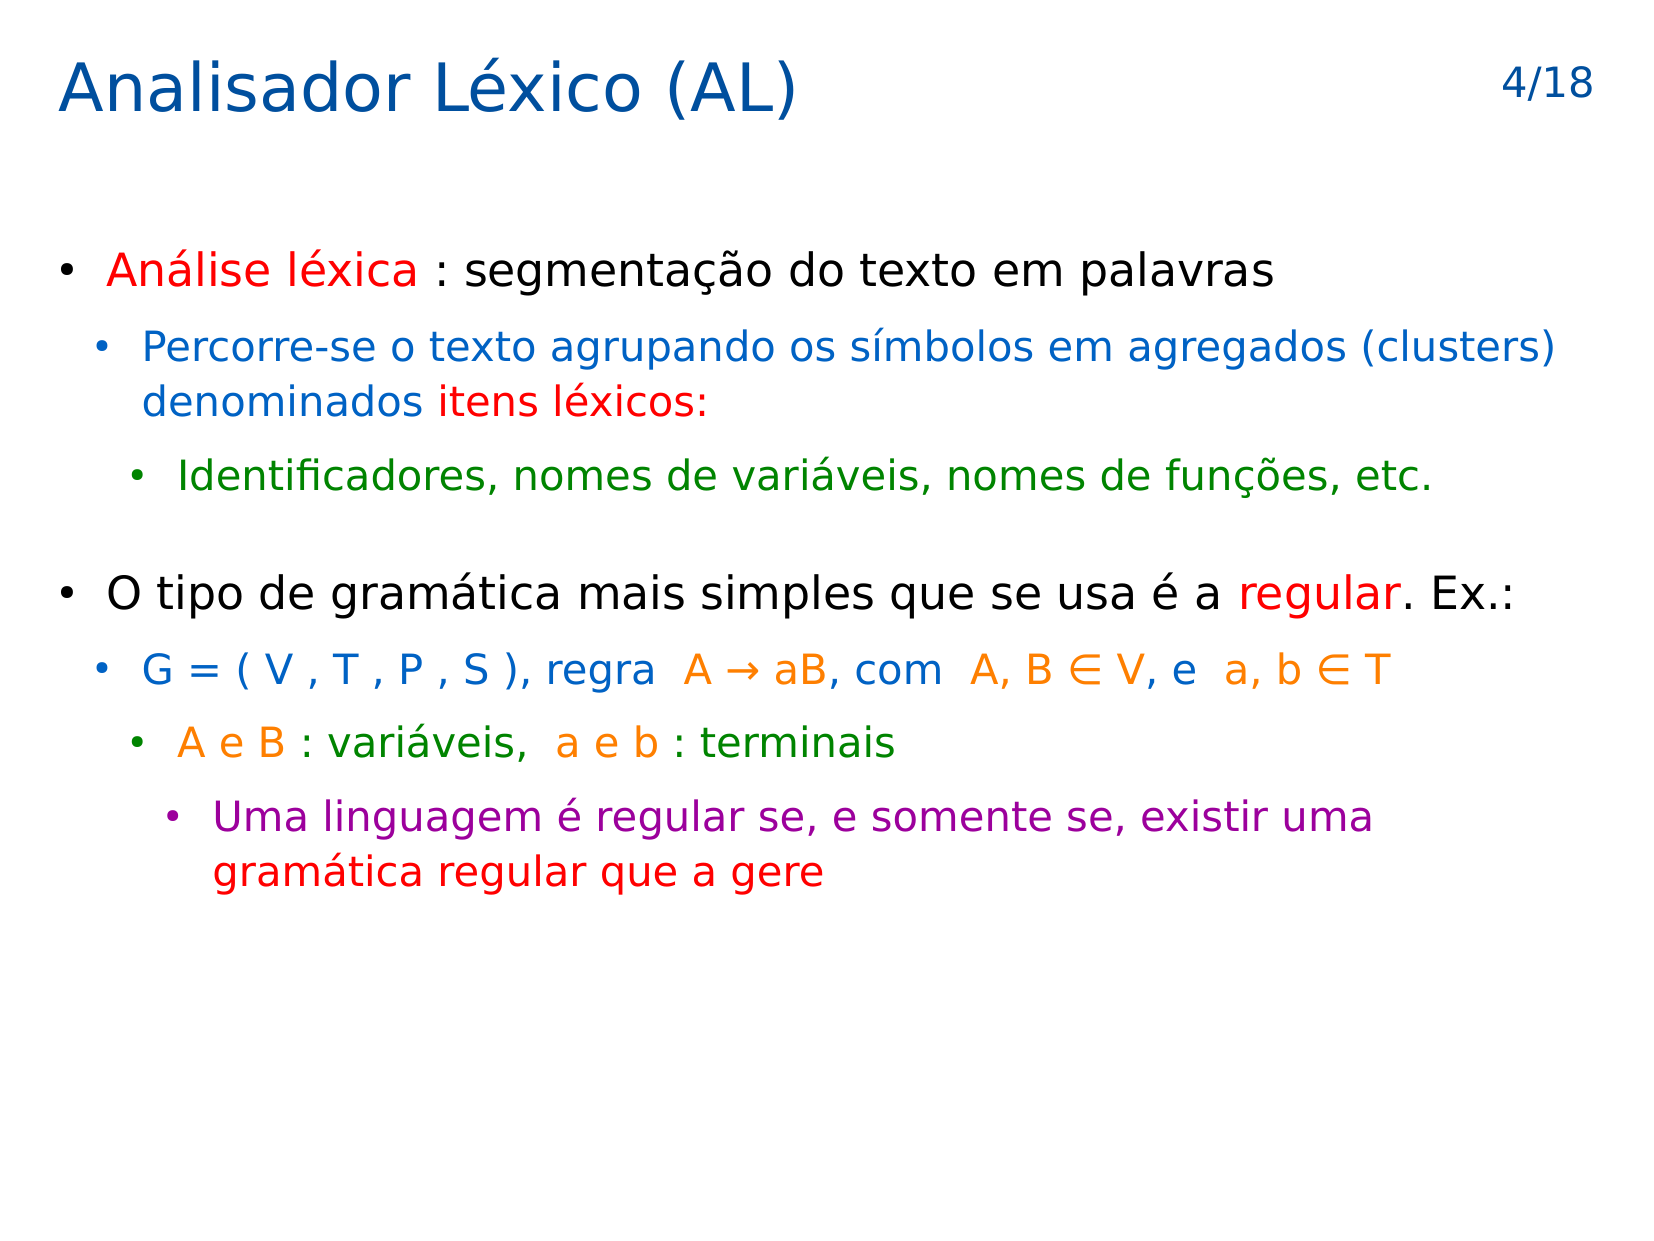

# Analisador Léxico (AL)
4
Análise léxica : segmentação do texto em palavras
Percorre-se o texto agrupando os símbolos em agregados (clusters) denominados itens léxicos:
Identificadores, nomes de variáveis, nomes de funções, etc.
O tipo de gramática mais simples que se usa é a regular. Ex.:
G = ( V , T , P , S ), regra A → aB, com A, B ∈ V, e a, b ∈ T
A e B : variáveis, a e b : terminais
Uma linguagem é regular se, e somente se, existir uma gramática regular que a gere